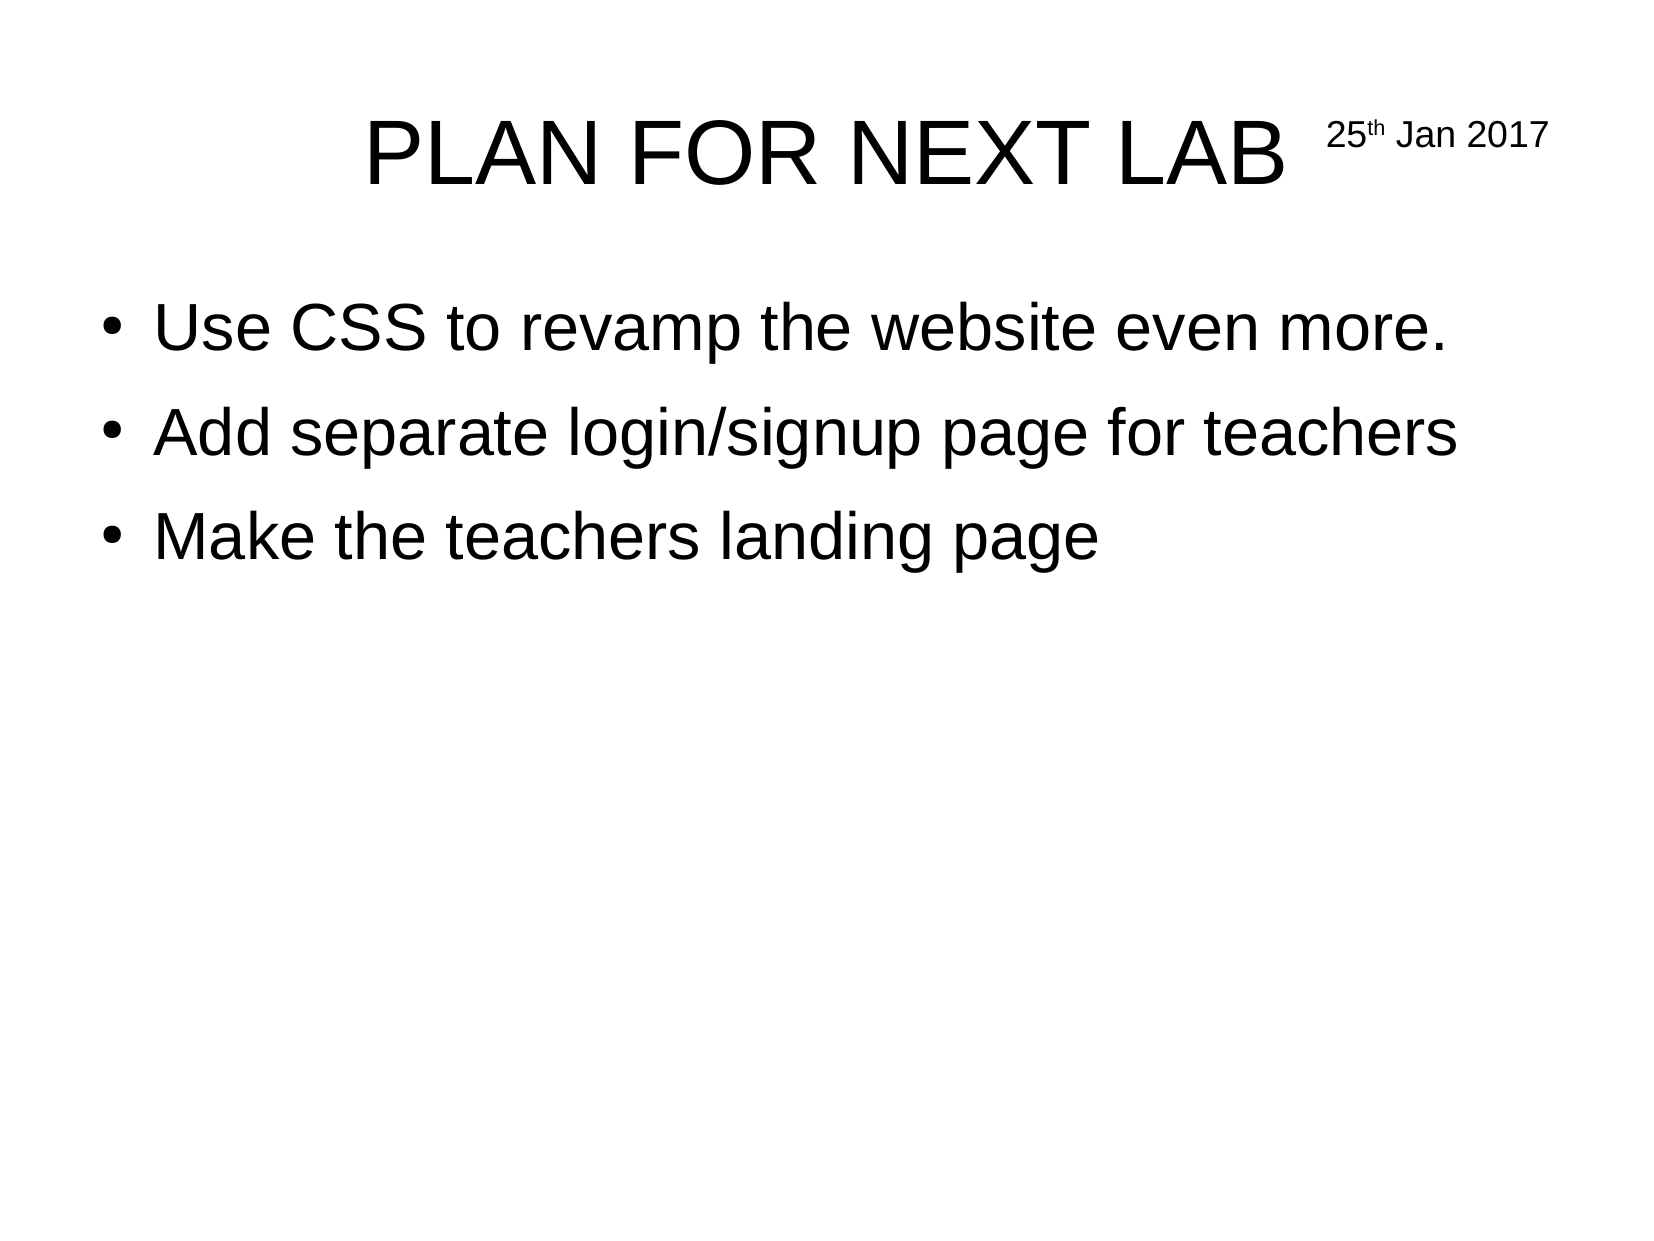

# PLAN FOR NEXT LAB
25th Jan 2017
Use CSS to revamp the website even more.
Add separate login/signup page for teachers
Make the teachers landing page